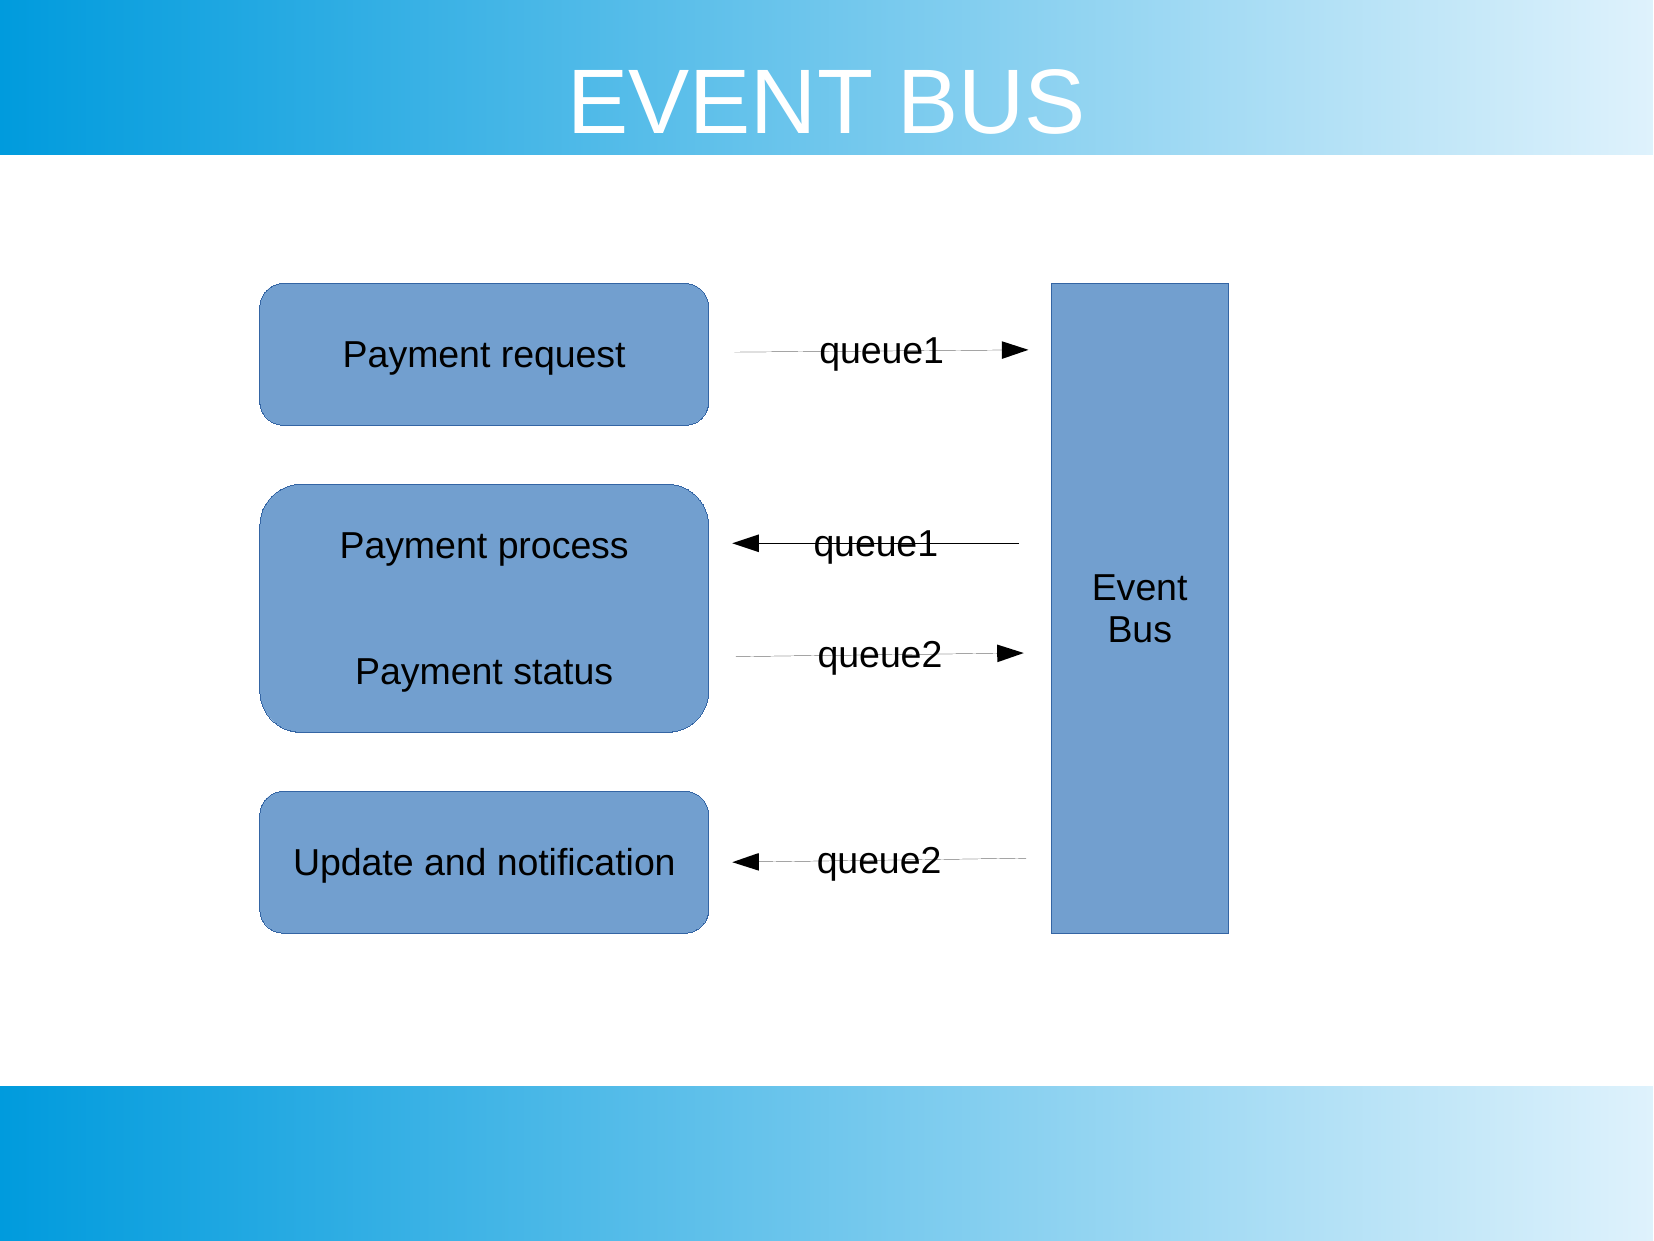

# EVENT BUS
Payment request
Event
Bus
Payment process
Payment status
Update and notification